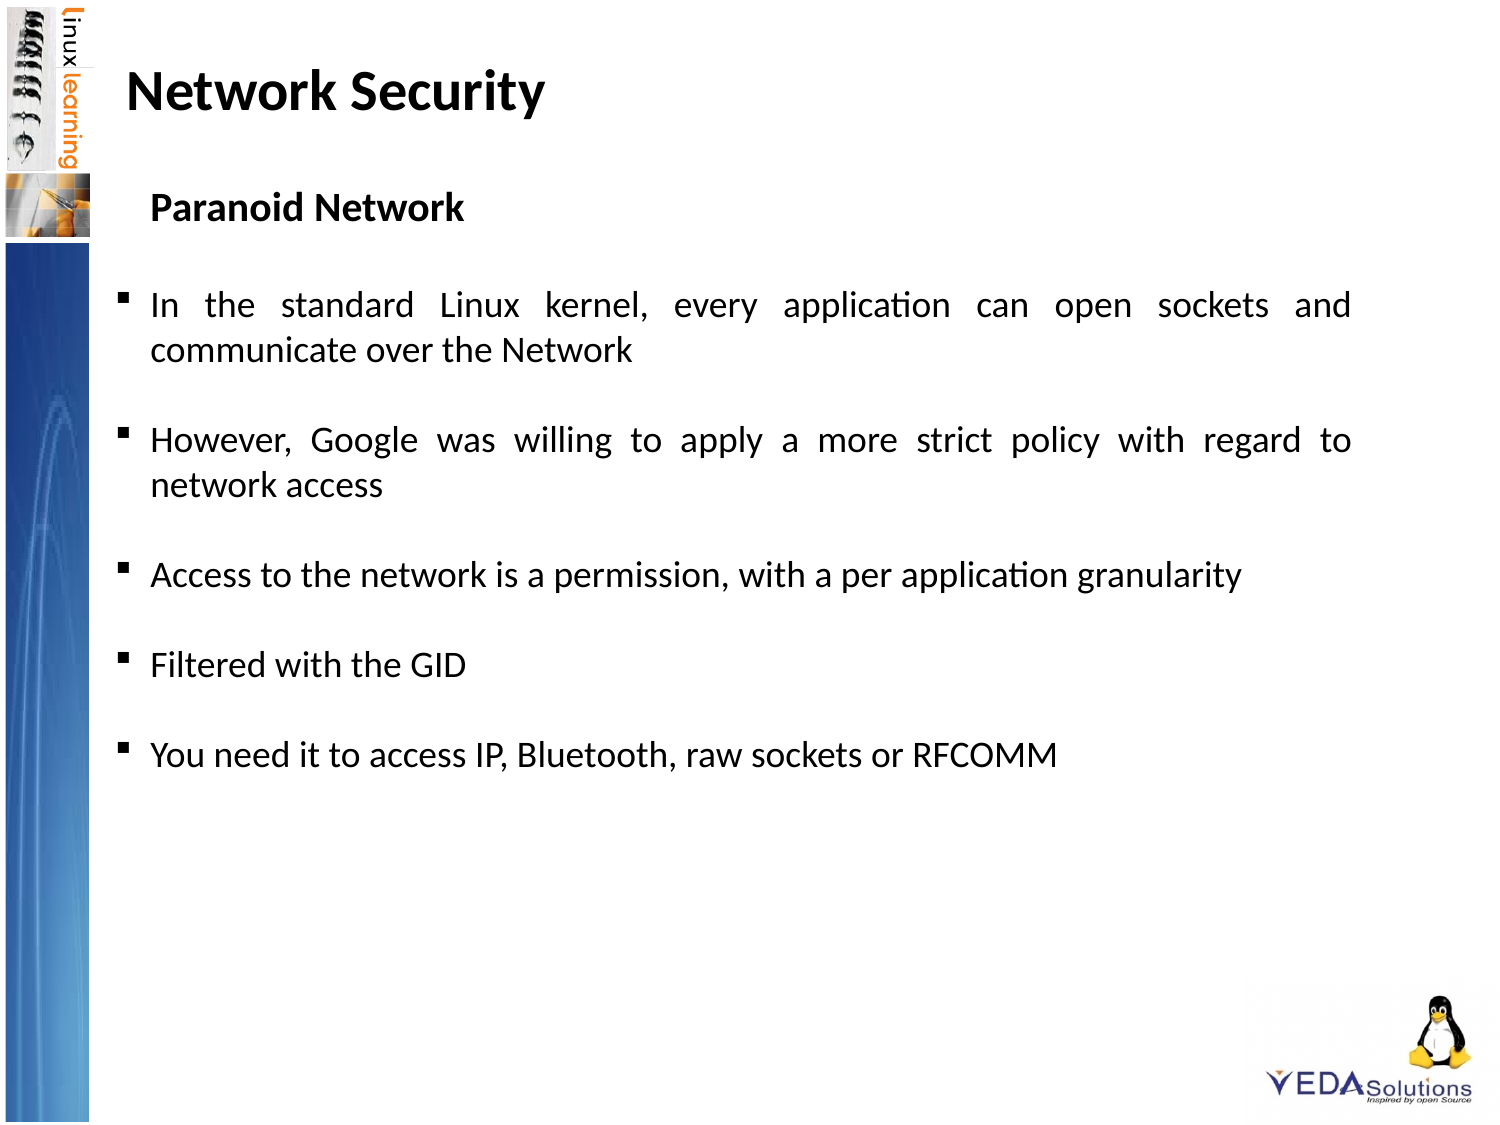

Network Security
Paranoid Network
In the standard Linux kernel, every application can open sockets and communicate over the Network
However, Google was willing to apply a more strict policy with regard to network access
Access to the network is a permission, with a per application granularity
Filtered with the GID
You need it to access IP, Bluetooth, raw sockets or RFCOMM